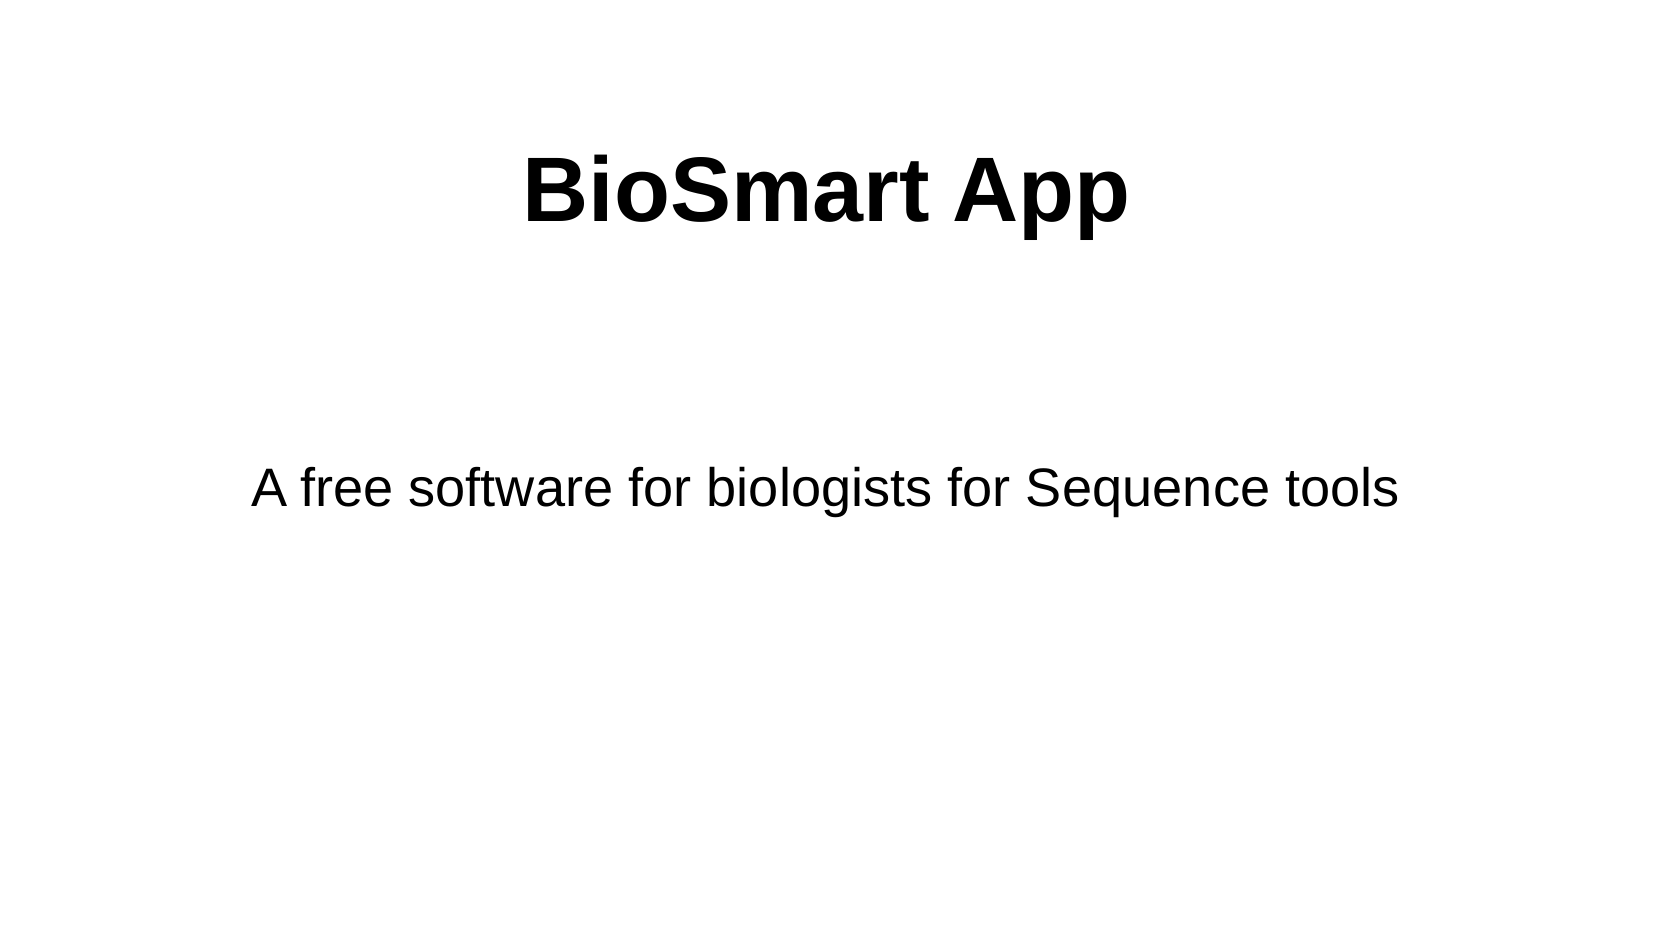

# BioSmart App
A free software for biologists for Sequence tools